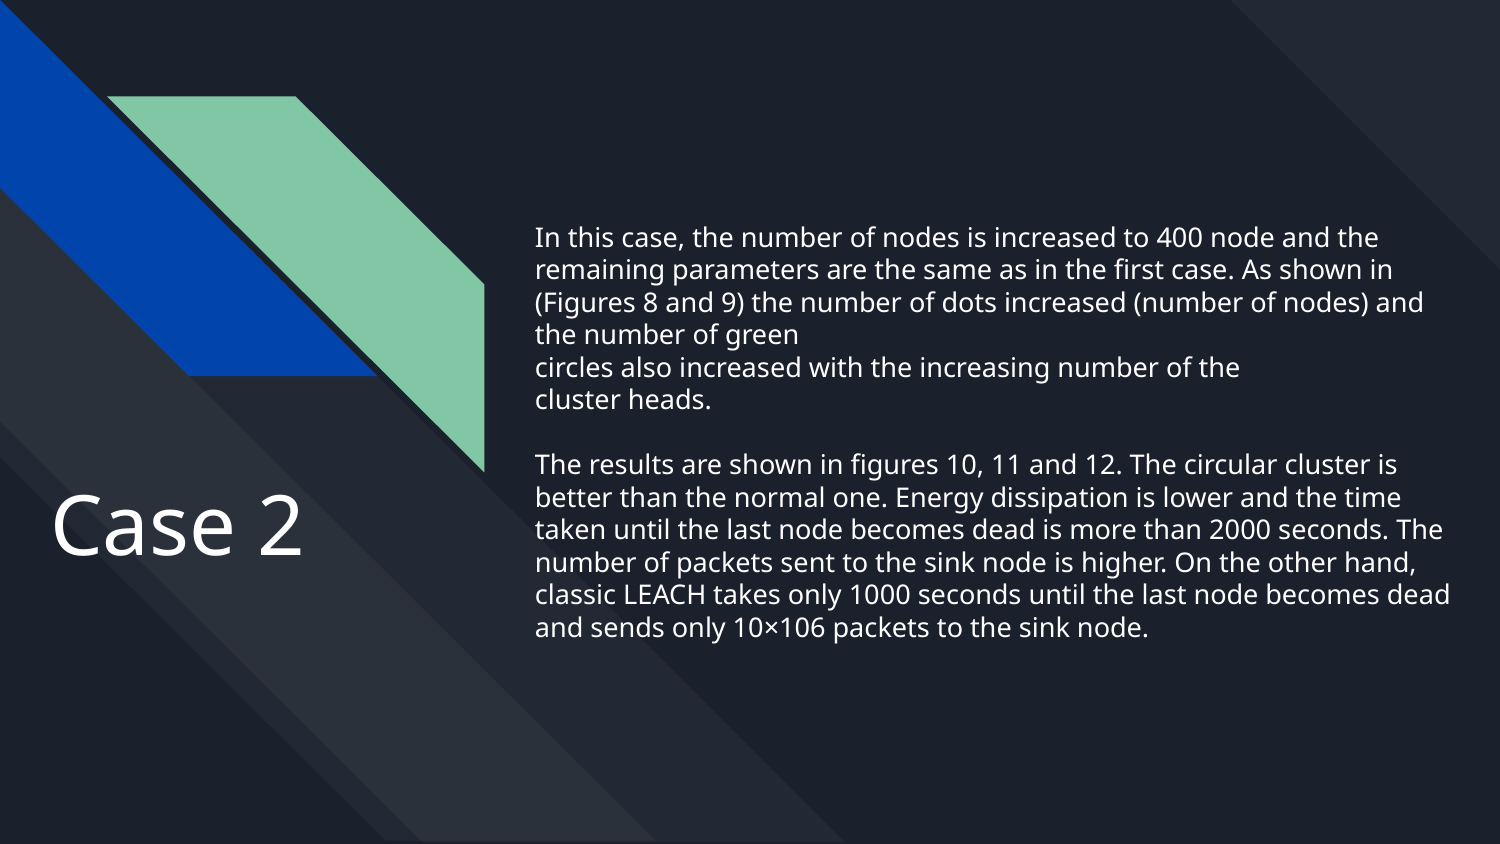

In this case, the number of nodes is increased to 400 node and the remaining parameters are the same as in the first case. As shown in (Figures 8 and 9) the number of dots increased (number of nodes) and the number of green
circles also increased with the increasing number of the
cluster heads.
The results are shown in figures 10, 11 and 12. The circular cluster is better than the normal one. Energy dissipation is lower and the time taken until the last node becomes dead is more than 2000 seconds. The number of packets sent to the sink node is higher. On the other hand, classic LEACH takes only 1000 seconds until the last node becomes dead and sends only 10×106 packets to the sink node.
# Case 2